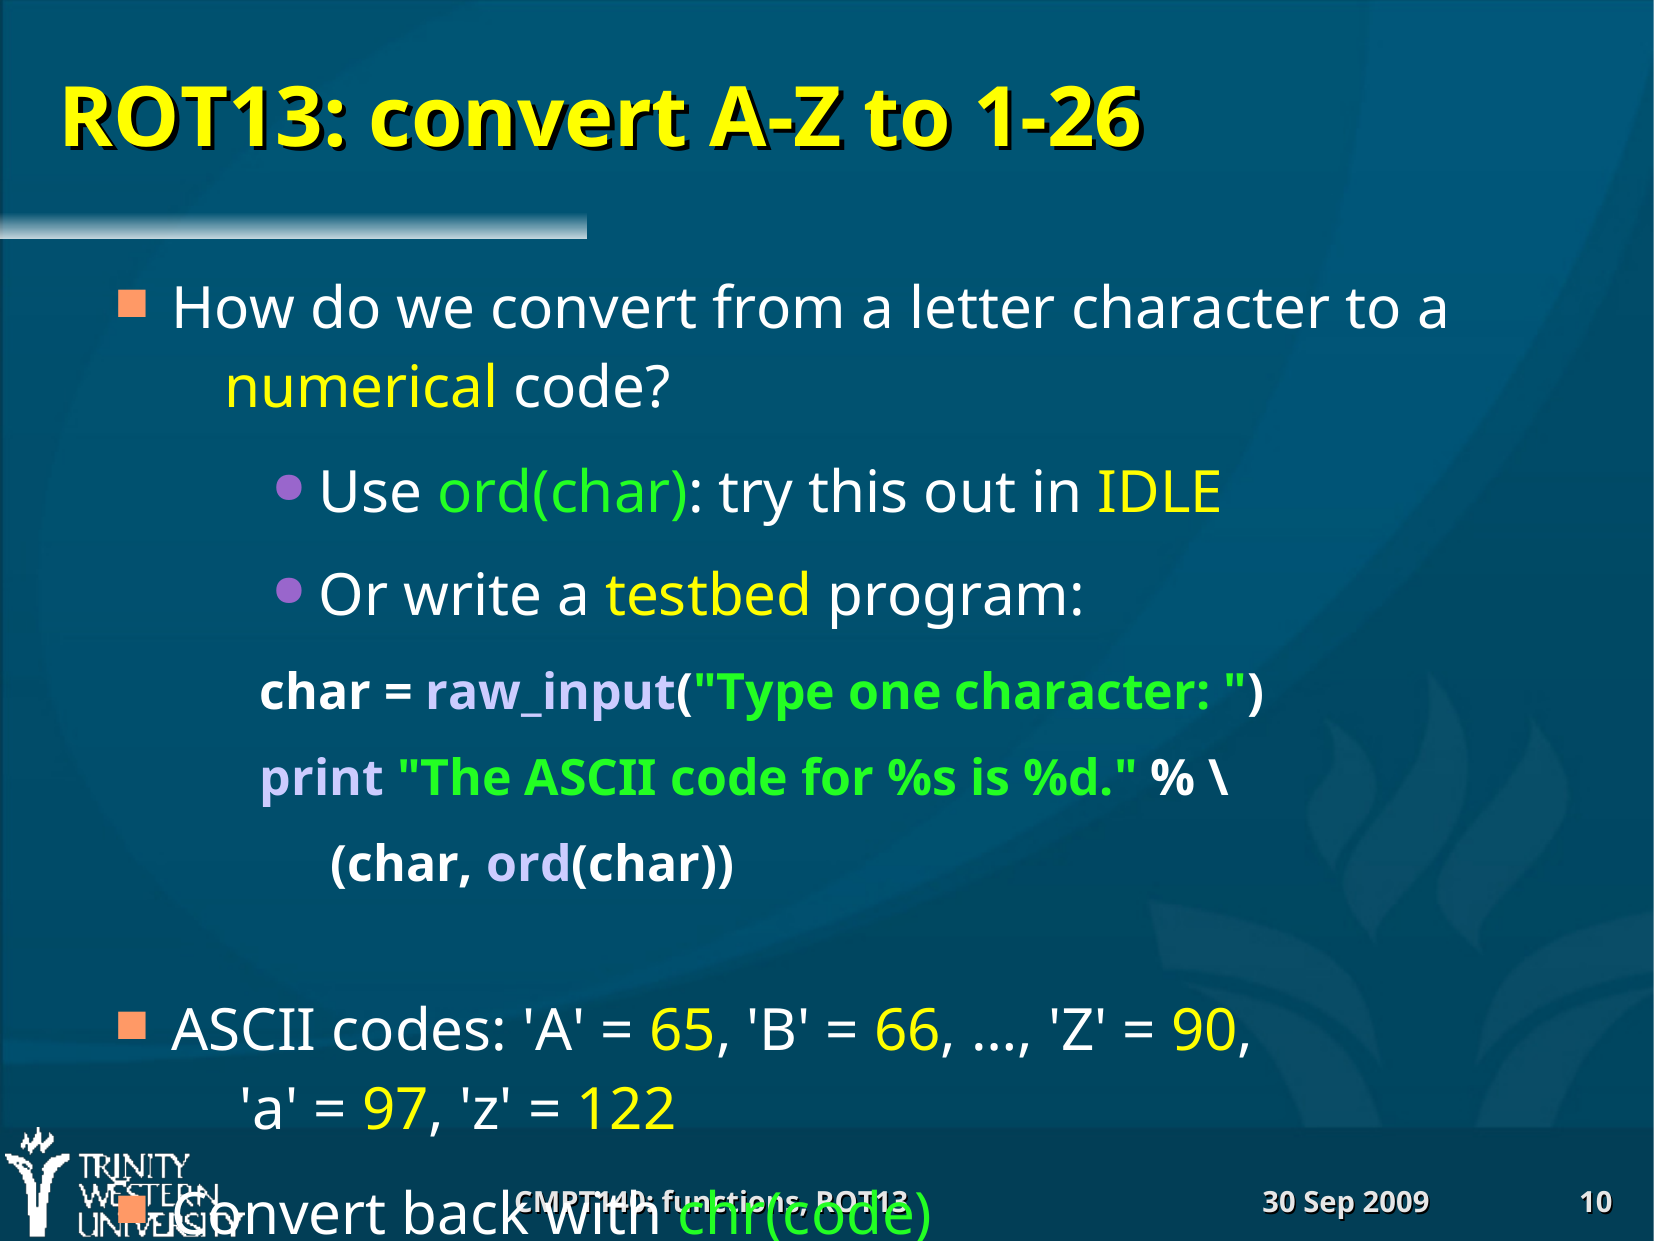

# ROT13: convert A-Z to 1-26
How do we convert from a letter character to a numerical code?
Use ord(char): try this out in IDLE
Or write a testbed program:
char = raw_input("Type one character: ")
print "The ASCII code for %s is %d." % \
(char, ord(char))
ASCII codes: 'A' = 65, 'B' = 66, …, 'Z' = 90,
 'a' = 97, 'z' = 122
Convert back with chr(code)
CMPT140: functions, ROT13
30 Sep 2009
10